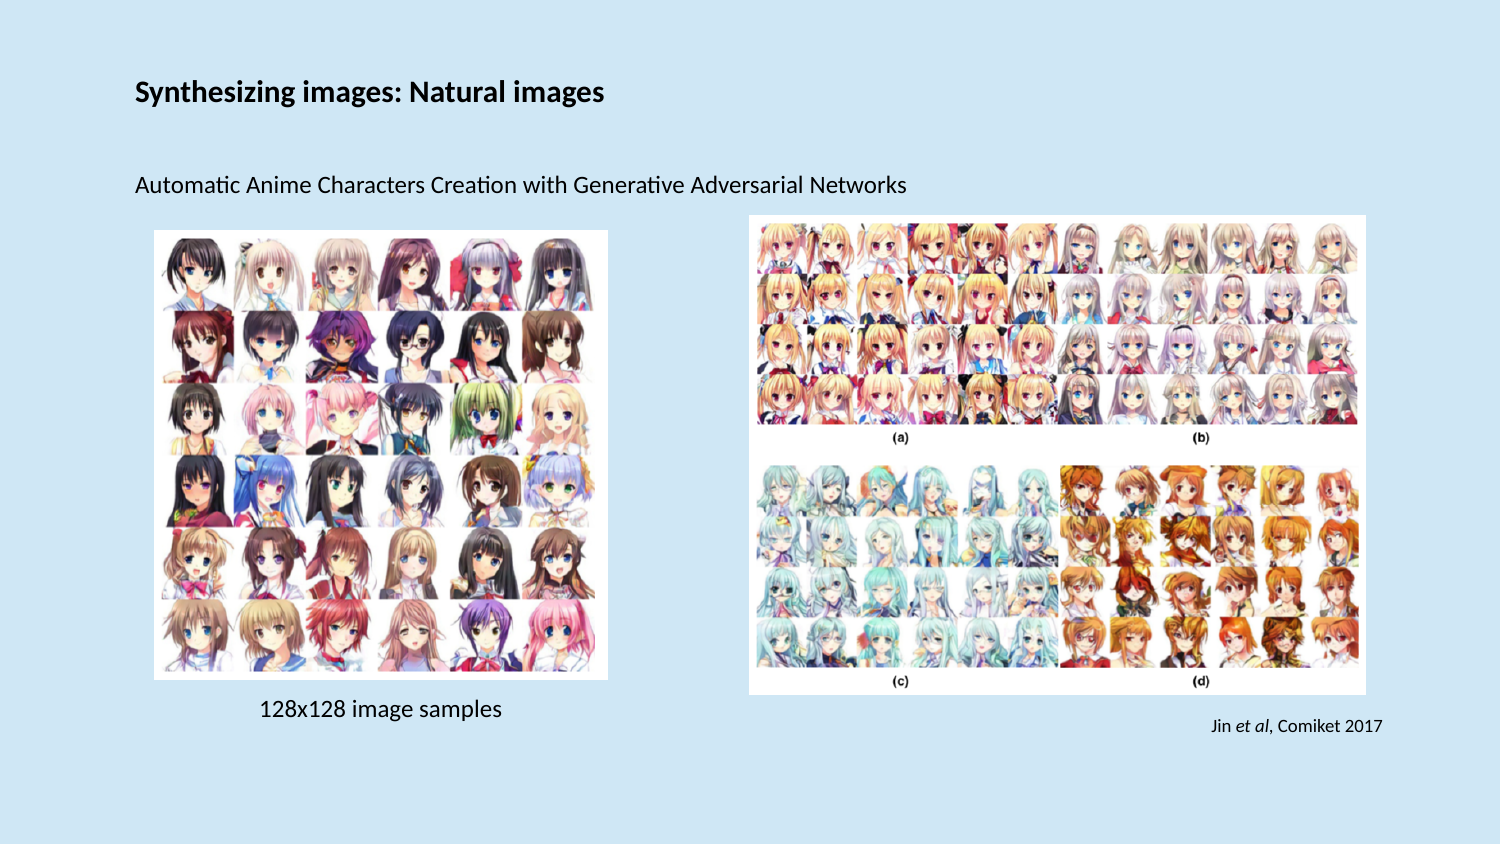

Synthesizing images: Natural images
Automatic Anime Characters Creation with Generative Adversarial Networks
128x128 image samples
Jin et al, Comiket 2017